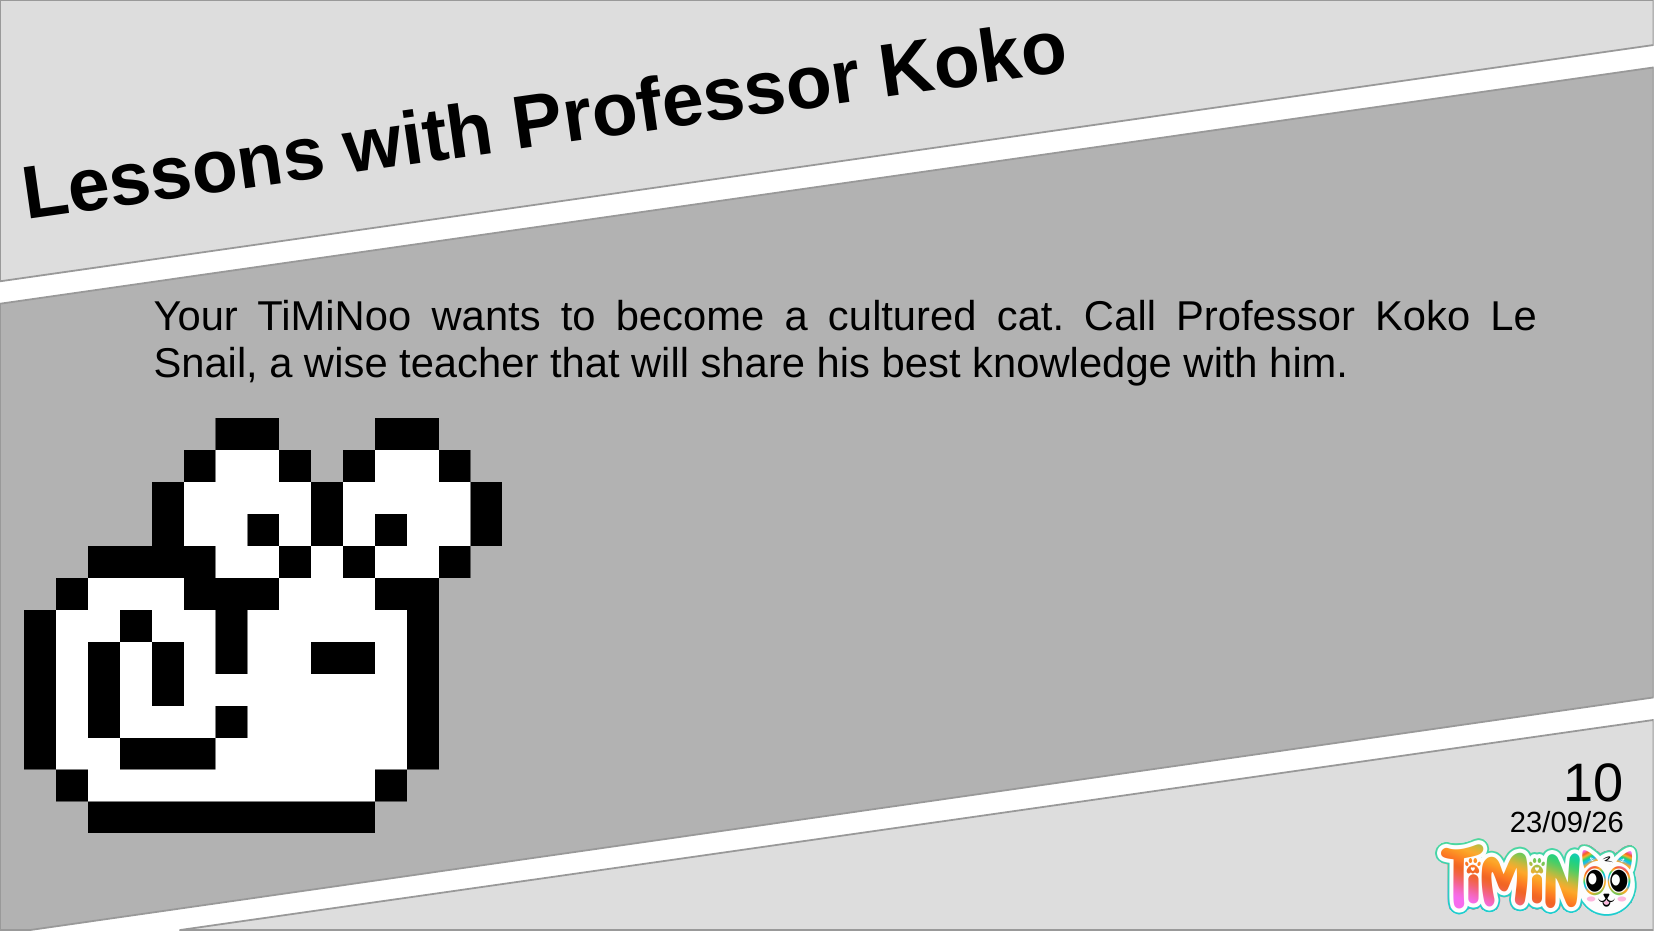

# Lessons with Professor Koko
Your TiMiNoo wants to become a cultured cat. Call Professor Koko Le Snail, a wise teacher that will share his best knowledge with him.
10